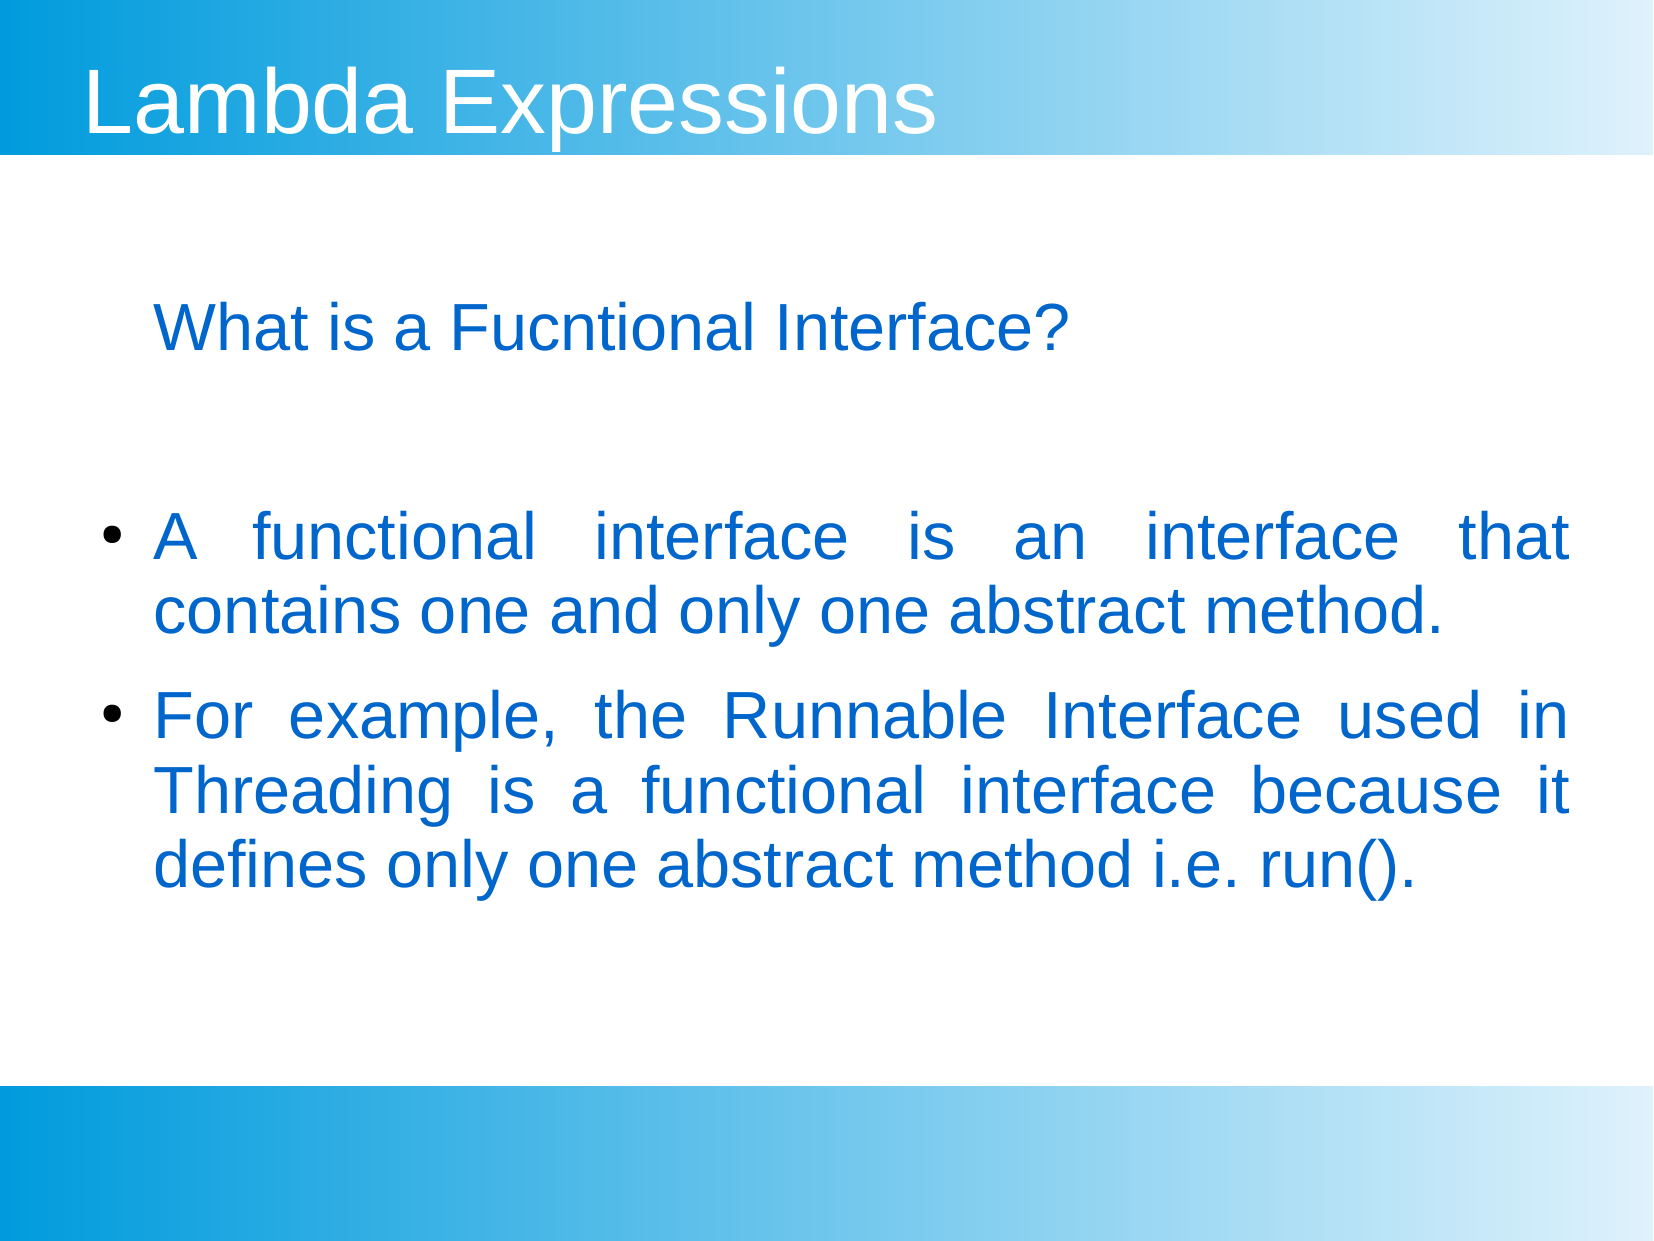

# Lambda Expressions
What is a Fucntional Interface?
A functional interface is an interface that contains one and only one abstract method.
For example, the Runnable Interface used in Threading is a functional interface because it defines only one abstract method i.e. run().